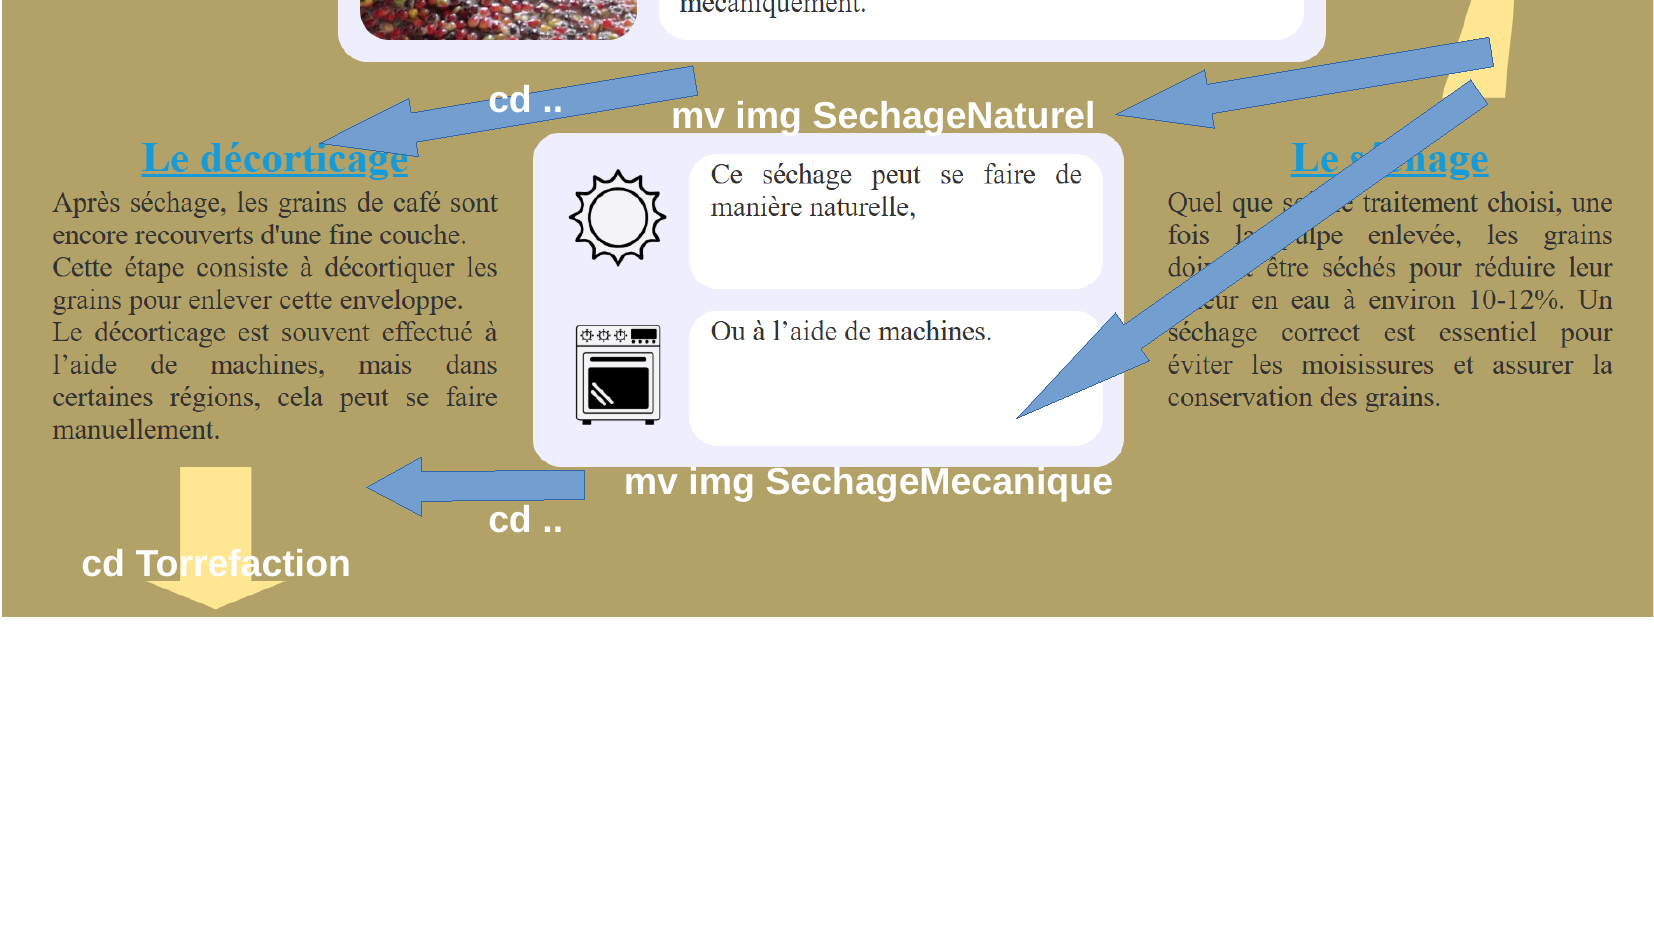

cd ..
mv img SechageNaturel
mv img SechageMecanique
cd ..
cd Torrefaction